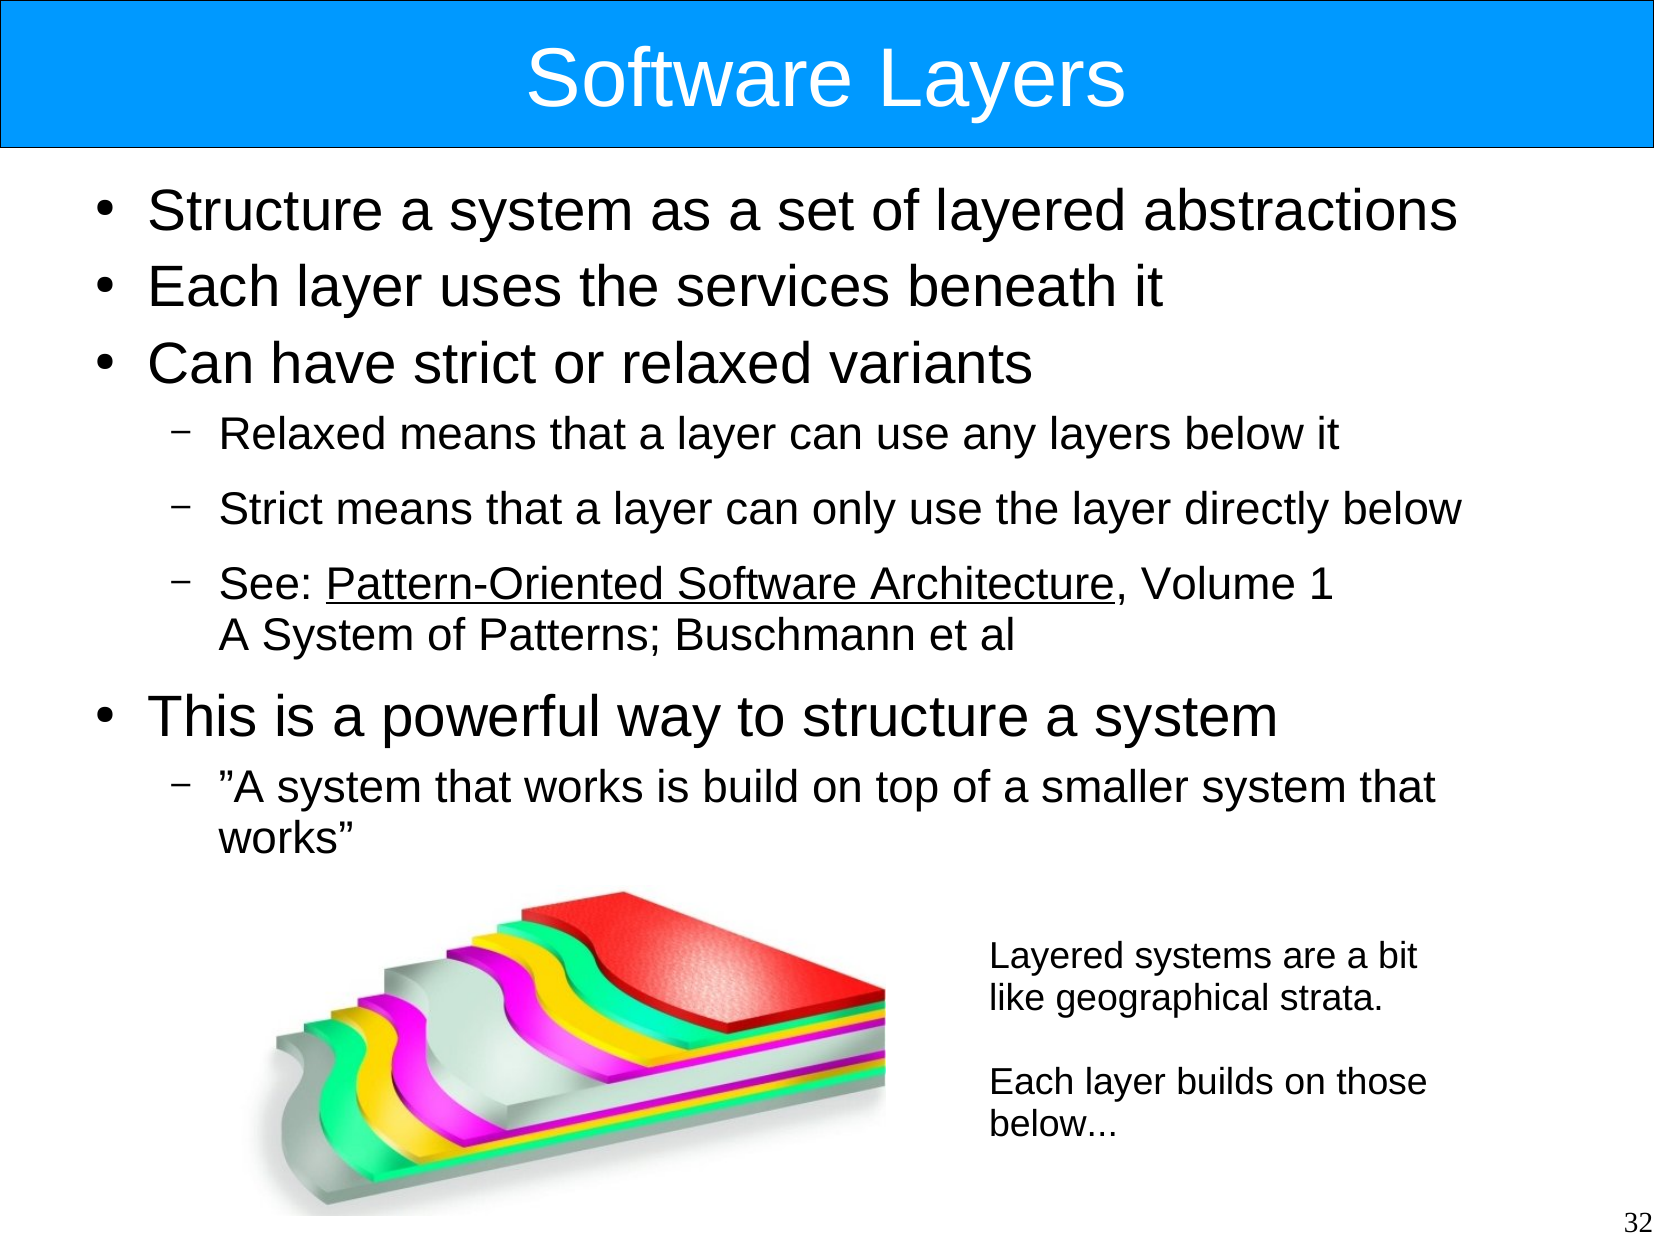

# Software Layers
Structure a system as a set of layered abstractions
Each layer uses the services beneath it
Can have strict or relaxed variants
Relaxed means that a layer can use any layers below it
Strict means that a layer can only use the layer directly below
See: Pattern-Oriented Software Architecture, Volume 1
A System of Patterns; Buschmann et al
This is a powerful way to structure a system
”A system that works is build on top of a smaller system that works”
Layered systems are a bit
like geographical strata.
Each layer builds on those
below...
32